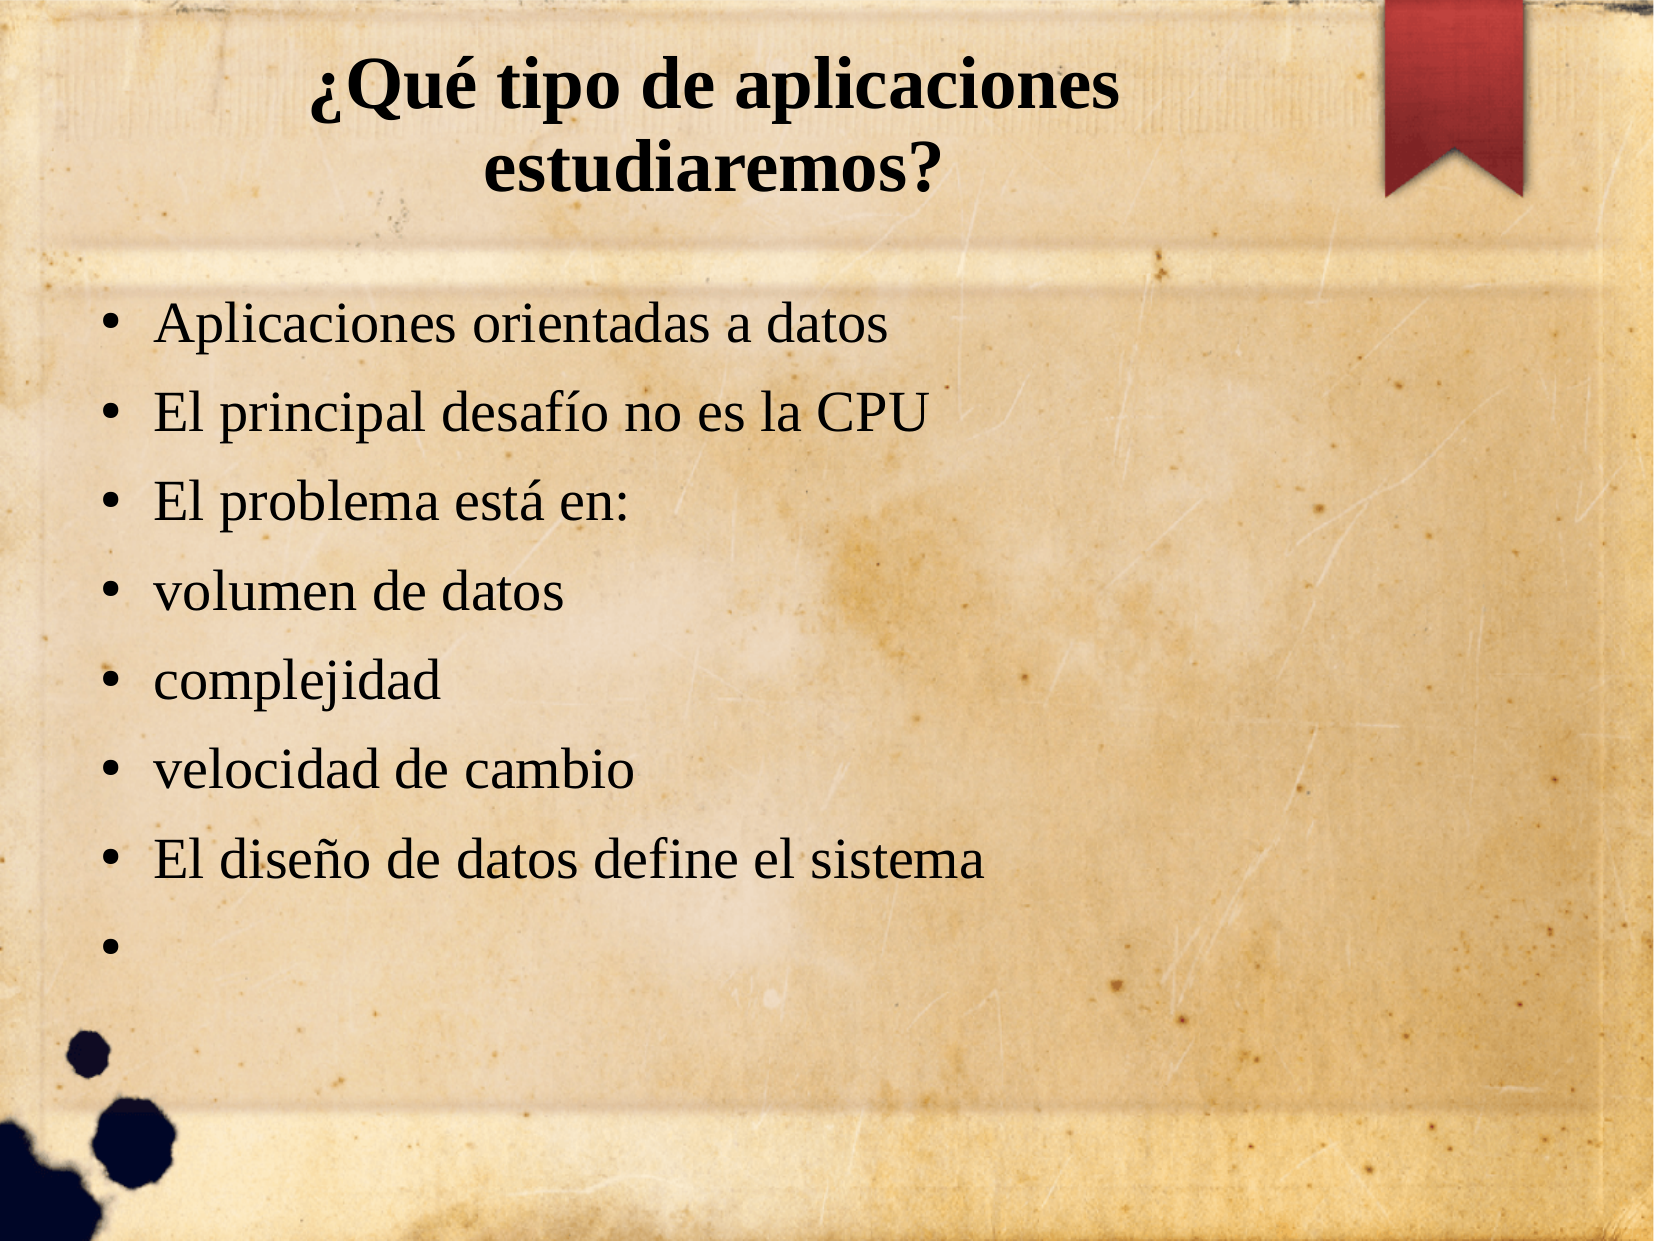

# ¿Qué tipo de aplicaciones estudiaremos?
Aplicaciones orientadas a datos
El principal desafío no es la CPU
El problema está en:
volumen de datos
complejidad
velocidad de cambio
El diseño de datos define el sistema